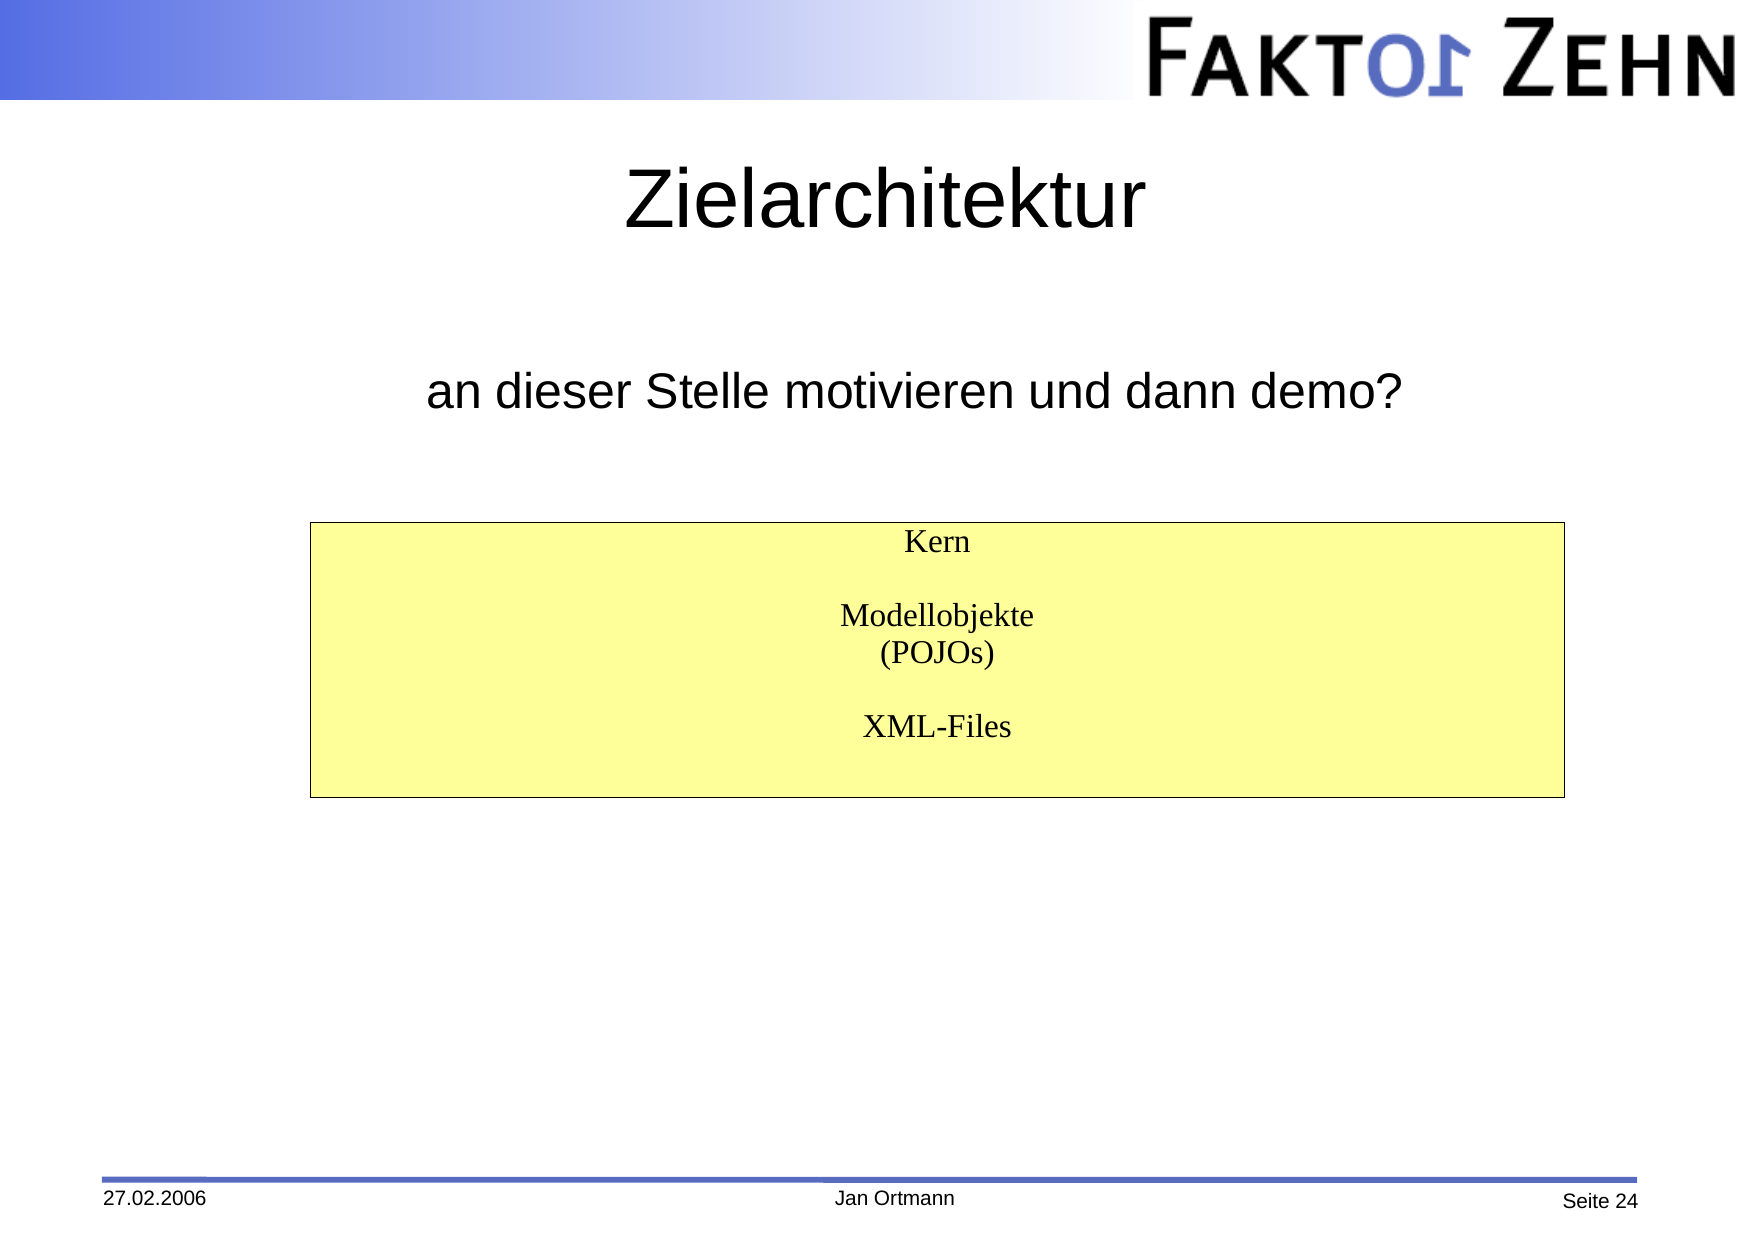

# Zielarchitektur
an dieser Stelle motivieren und dann demo?
Kern
Modellobjekte
(POJOs)
XML-Files